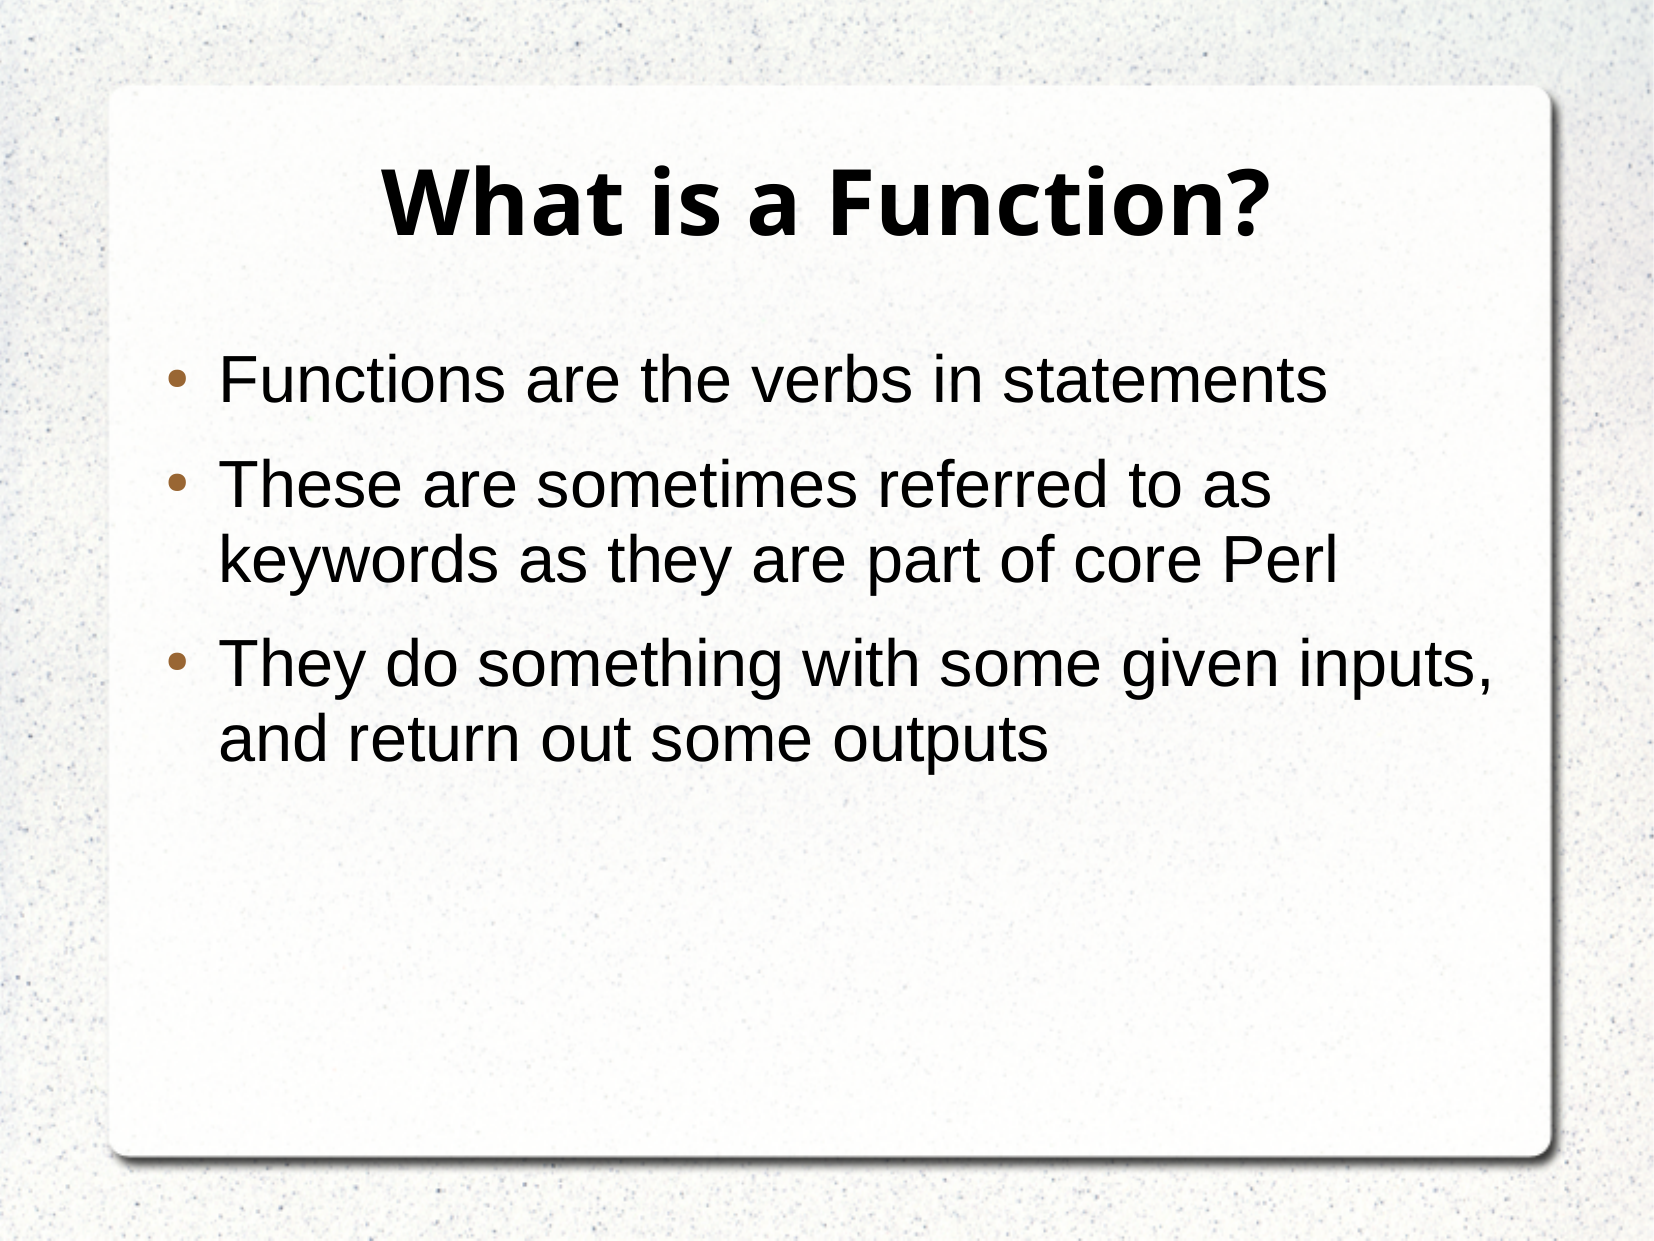

# What is a Function?
Functions are the verbs in statements
These are sometimes referred to as keywords as they are part of core Perl
They do something with some given inputs, and return out some outputs